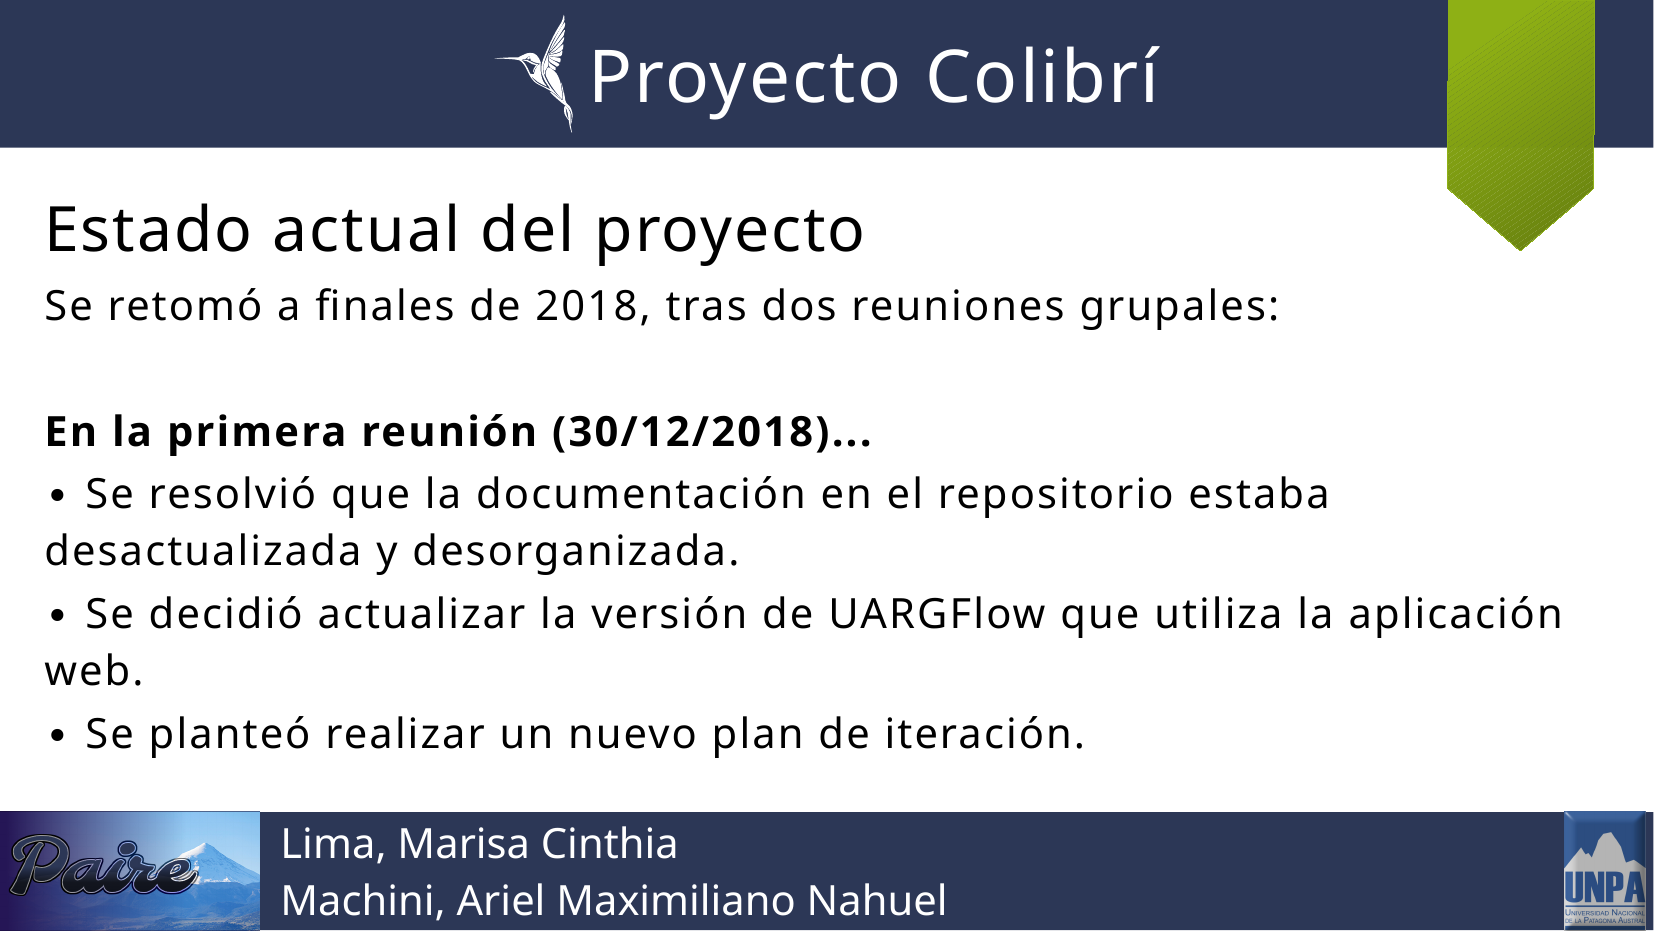

Proyecto Colibrí
Estado actual del proyecto
Se retomó a finales de 2018, tras dos reuniones grupales:
En la primera reunión (30/12/2018)...
∙ Se resolvió que la documentación en el repositorio estaba desactualizada y desorganizada.
∙ Se decidió actualizar la versión de UARGFlow que utiliza la aplicación web.
∙ Se planteó realizar un nuevo plan de iteración.
Lima, Marisa Cinthia
Machini, Ariel Maximiliano Nahuel